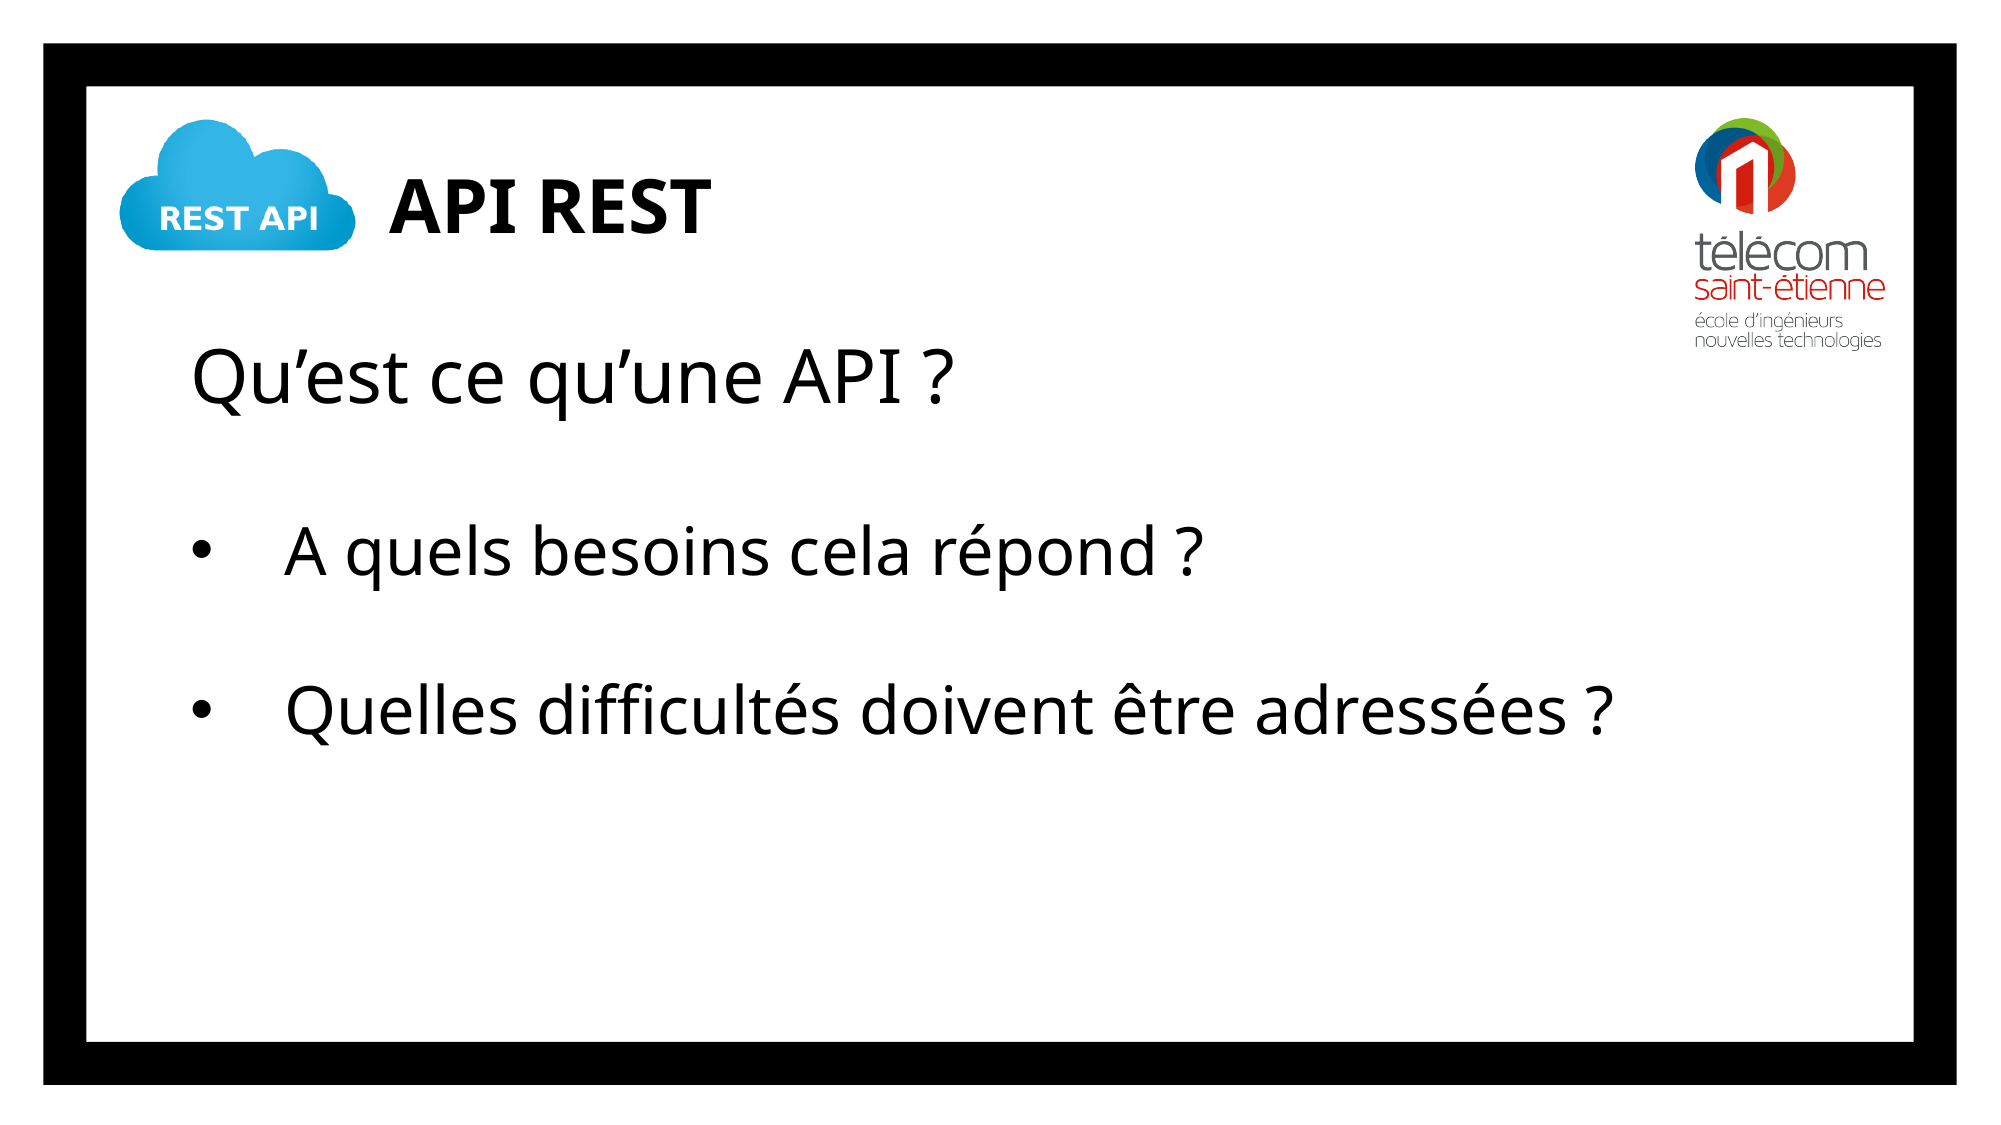

# API REST
Qu’est ce qu’une API ?
A quels besoins cela répond ?
Quelles difficultés doivent être adressées ?